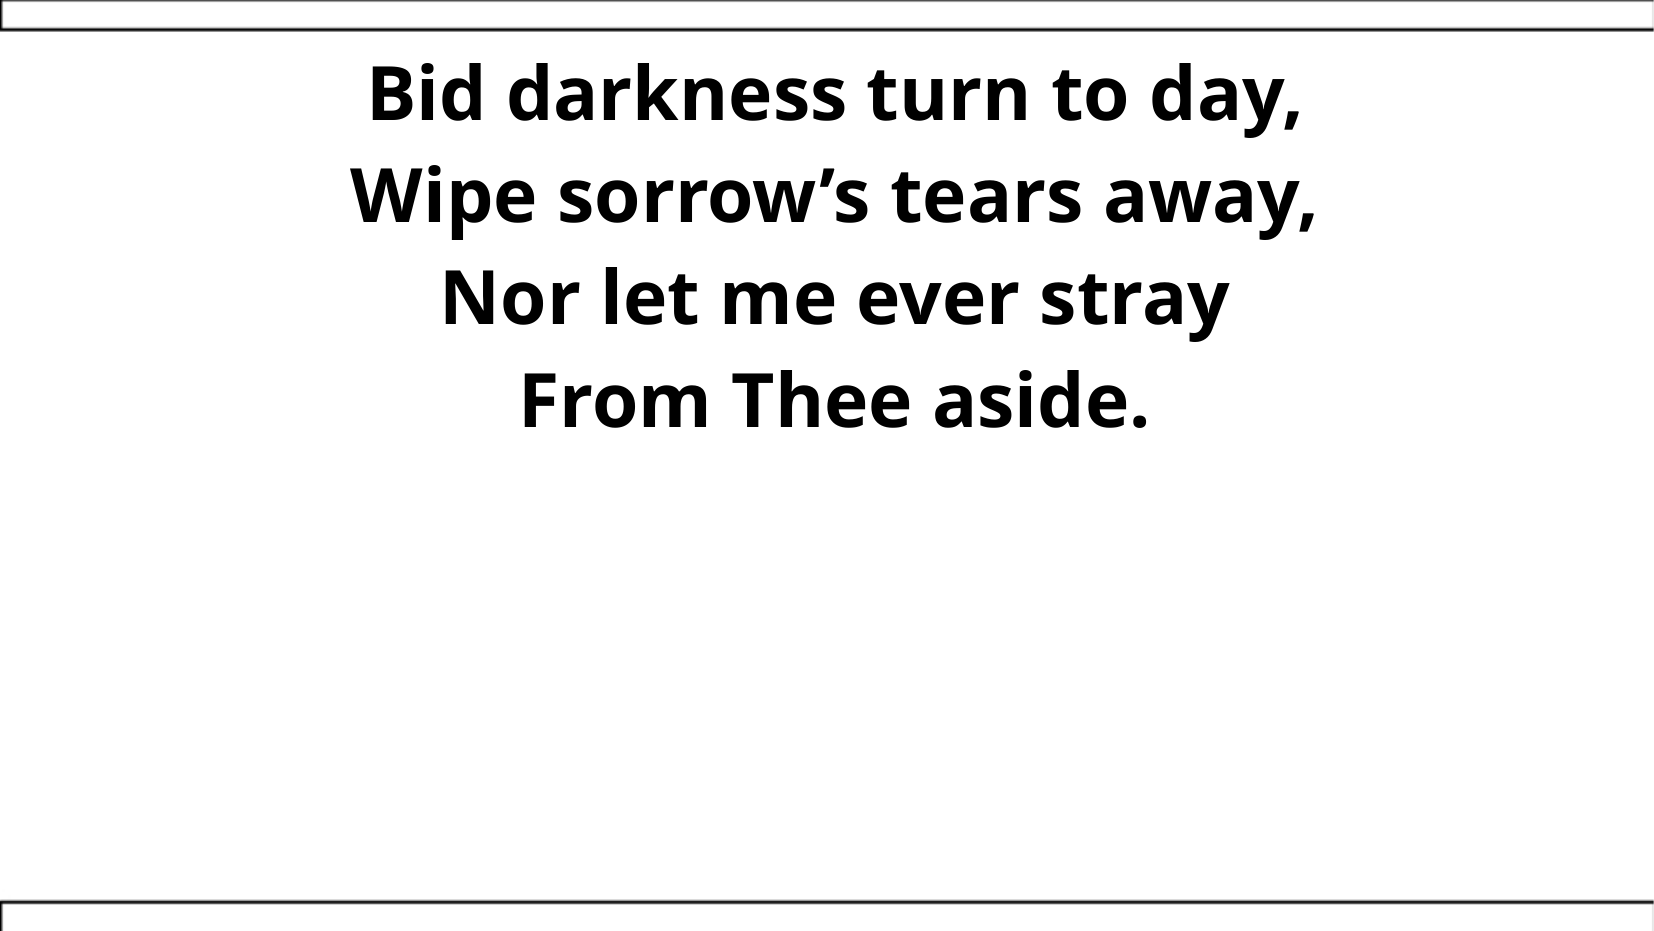

Bid darkness turn to day,
Wipe sorrow’s tears away,
Nor let me ever stray
From Thee aside.